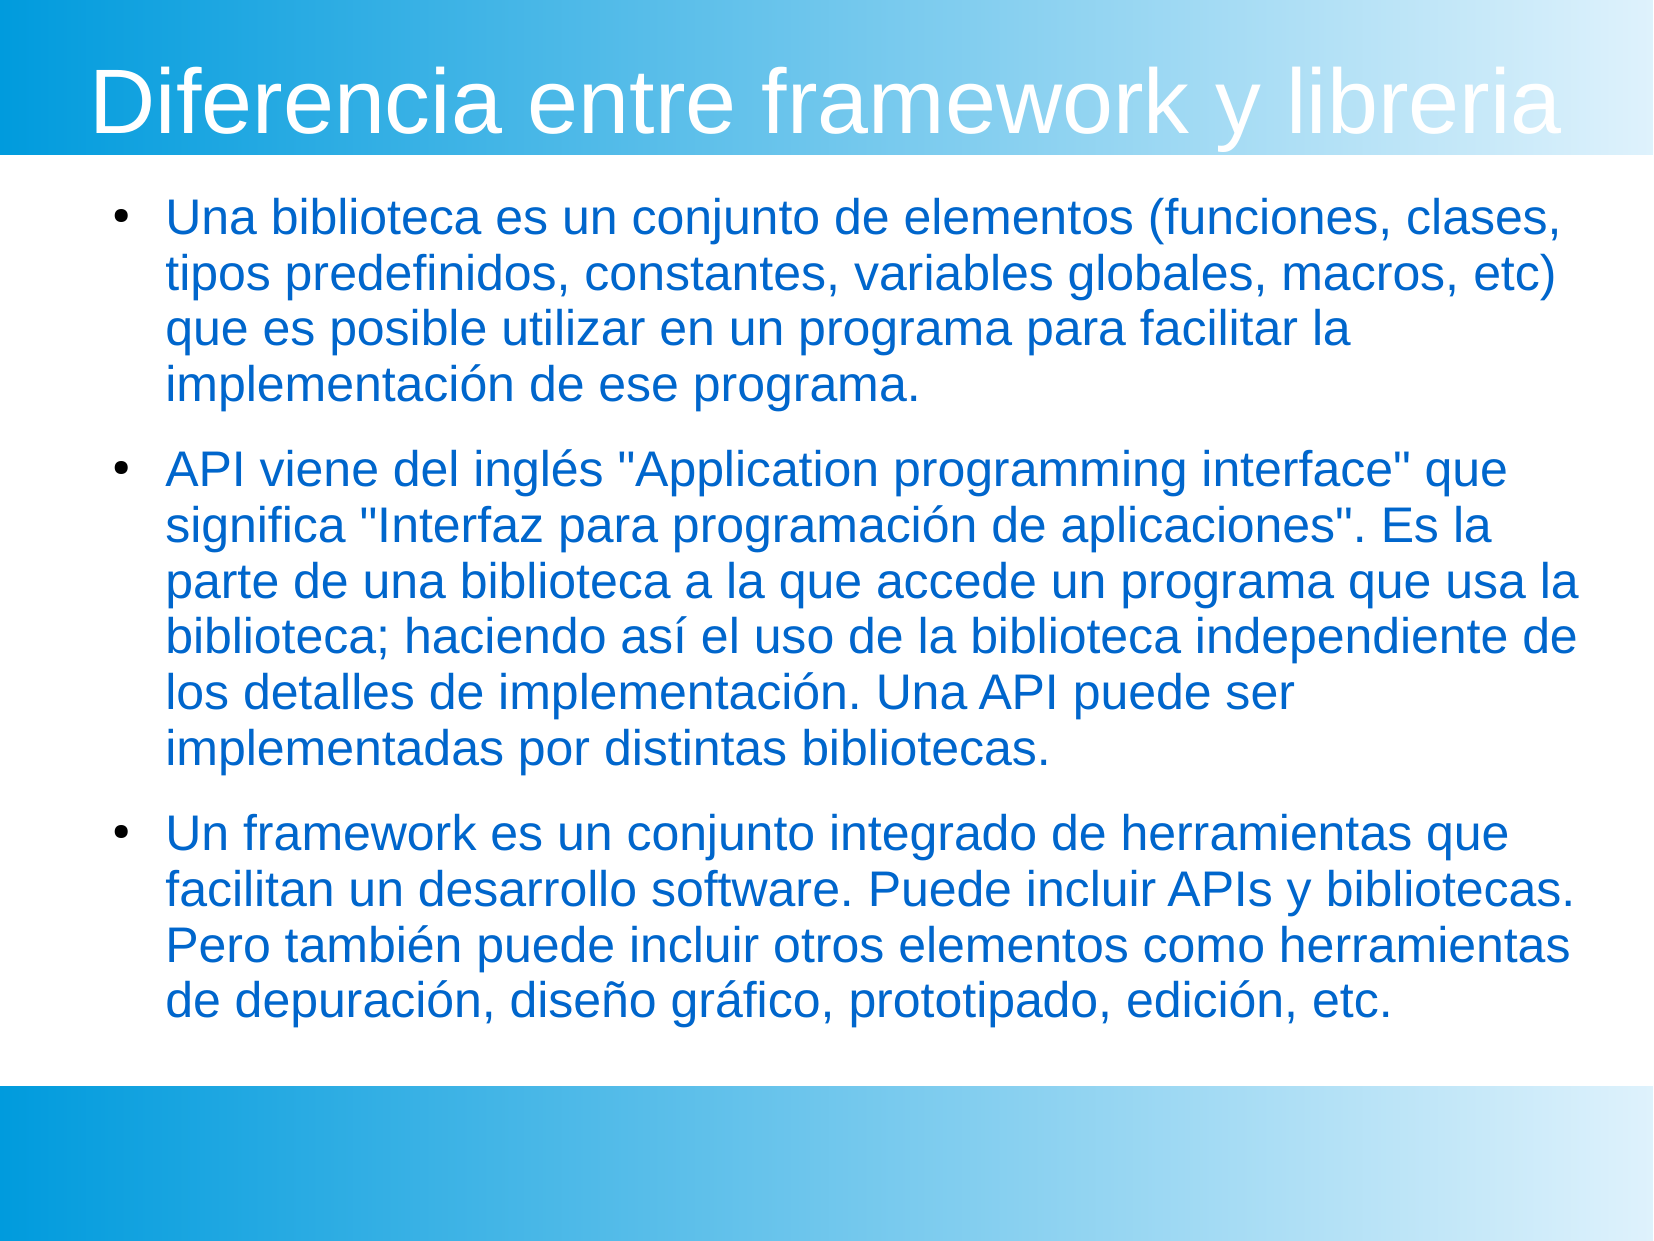

# Diferencia entre framework y libreria
Una biblioteca es un conjunto de elementos (funciones, clases, tipos predefinidos, constantes, variables globales, macros, etc) que es posible utilizar en un programa para facilitar la implementación de ese programa.
API viene del inglés "Application programming interface" que significa "Interfaz para programación de aplicaciones". Es la parte de una biblioteca a la que accede un programa que usa la biblioteca; haciendo así el uso de la biblioteca independiente de los detalles de implementación. Una API puede ser implementadas por distintas bibliotecas.
Un framework es un conjunto integrado de herramientas que facilitan un desarrollo software. Puede incluir APIs y bibliotecas. Pero también puede incluir otros elementos como herramientas de depuración, diseño gráfico, prototipado, edición, etc.